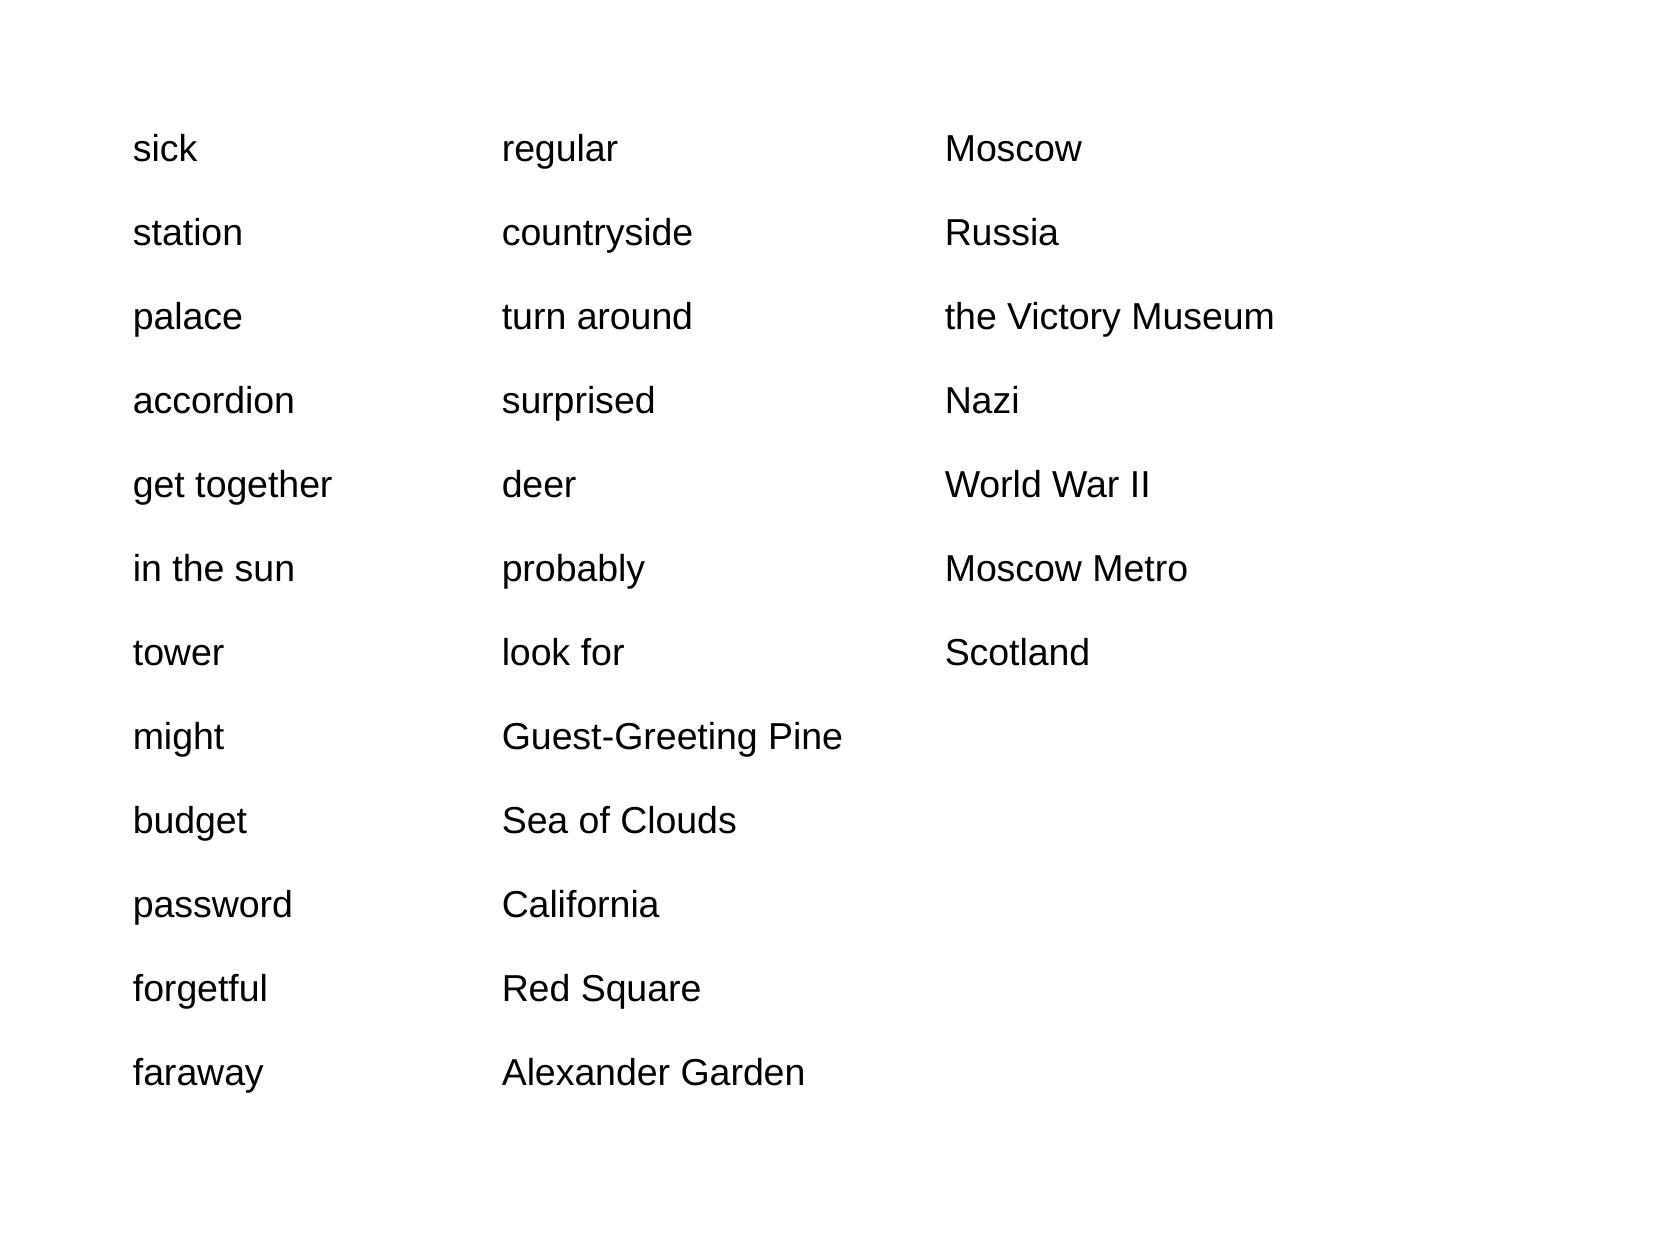

sick					regular					Moscow
station				countryside				Russia
palace				turn around				the Victory Museum
accordion			surprised				Nazi
get together			deer					World War II
in the sun			probably					Moscow Metro
tower				look for					Scotland
might				Guest-Greeting Pine
budget				Sea of Clouds
password			California
forgetful				Red Square
faraway				Alexander Garden